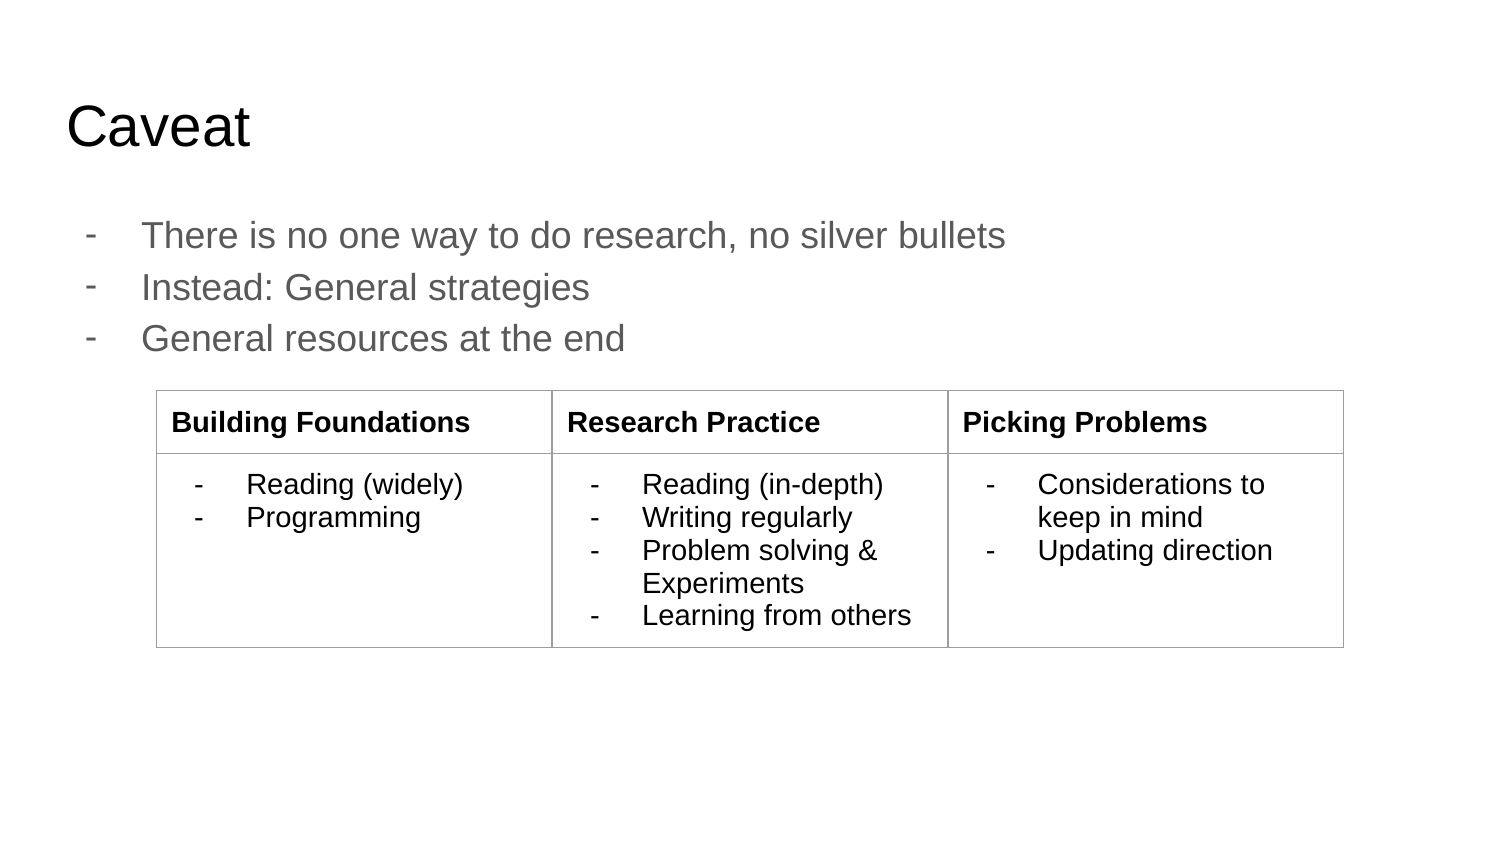

# Caveat
There is no one way to do research, no silver bullets
Instead: General strategies
General resources at the end
| Building Foundations | Research Practice | Picking Problems |
| --- | --- | --- |
| Reading (widely) Programming | Reading (in-depth) Writing regularly Problem solving & Experiments Learning from others | Considerations to keep in mind Updating direction |